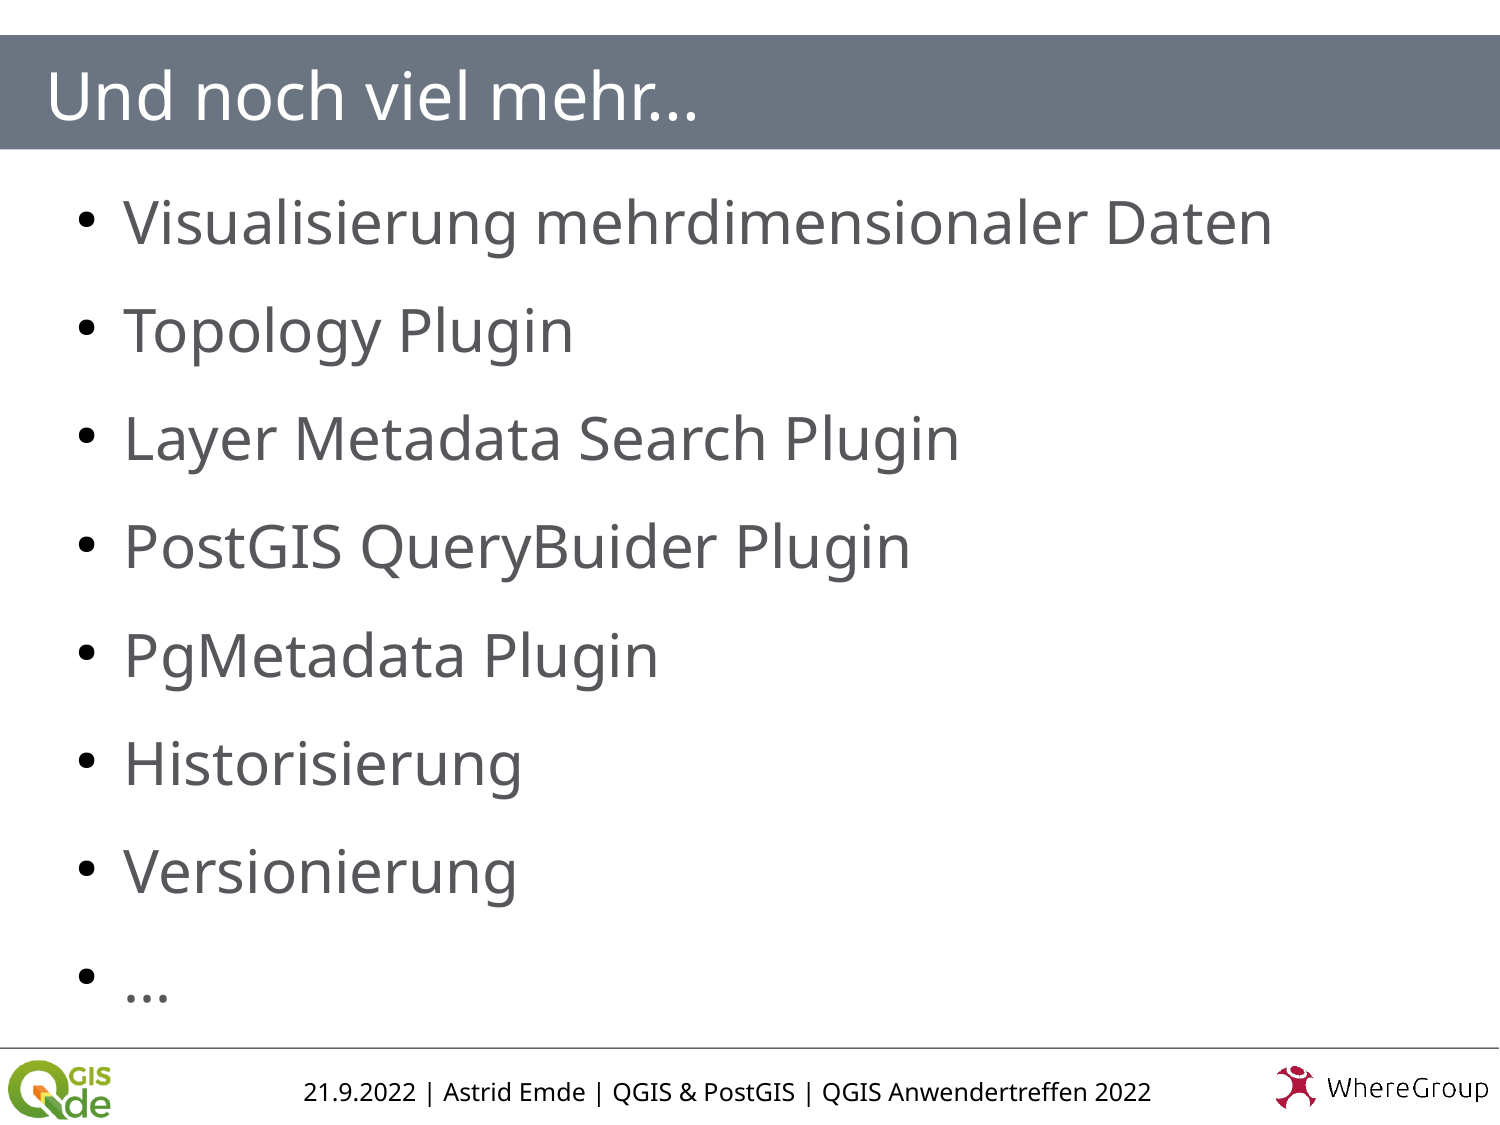

# Und noch viel mehr...
Visualisierung mehrdimensionaler Daten
Topology Plugin
Layer Metadata Search Plugin
PostGIS QueryBuider Plugin
PgMetadata Plugin
Historisierung
Versionierung
...